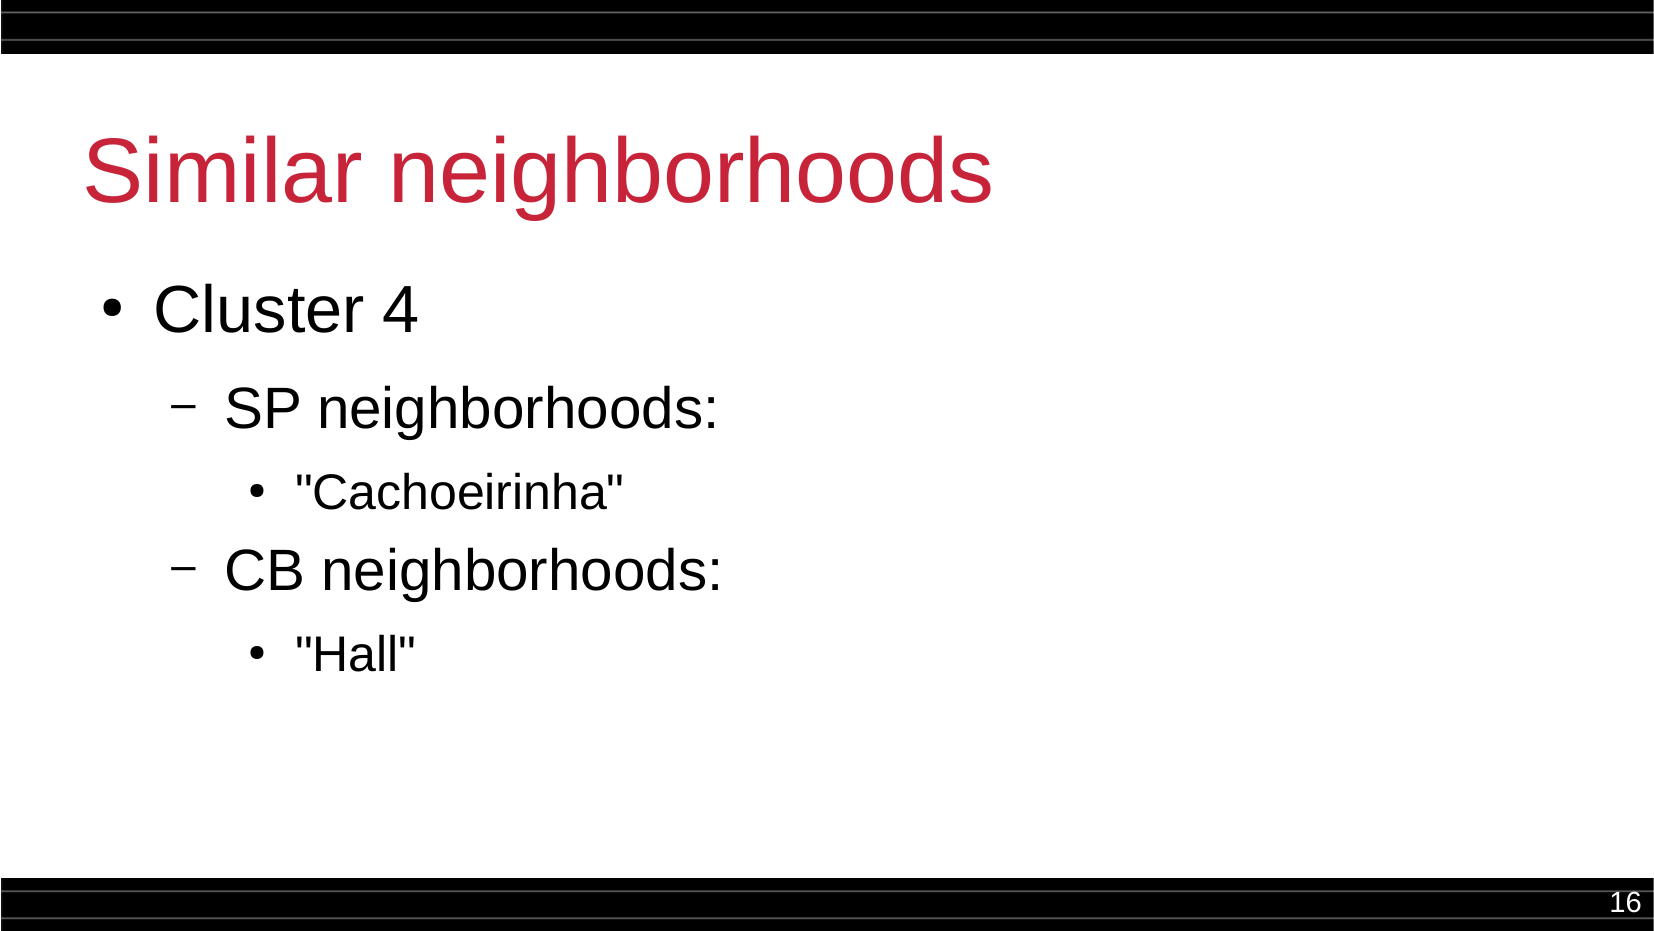

# Similar neighborhoods
Cluster 4
SP neighborhoods:
"Cachoeirinha"
CB neighborhoods:
"Hall"